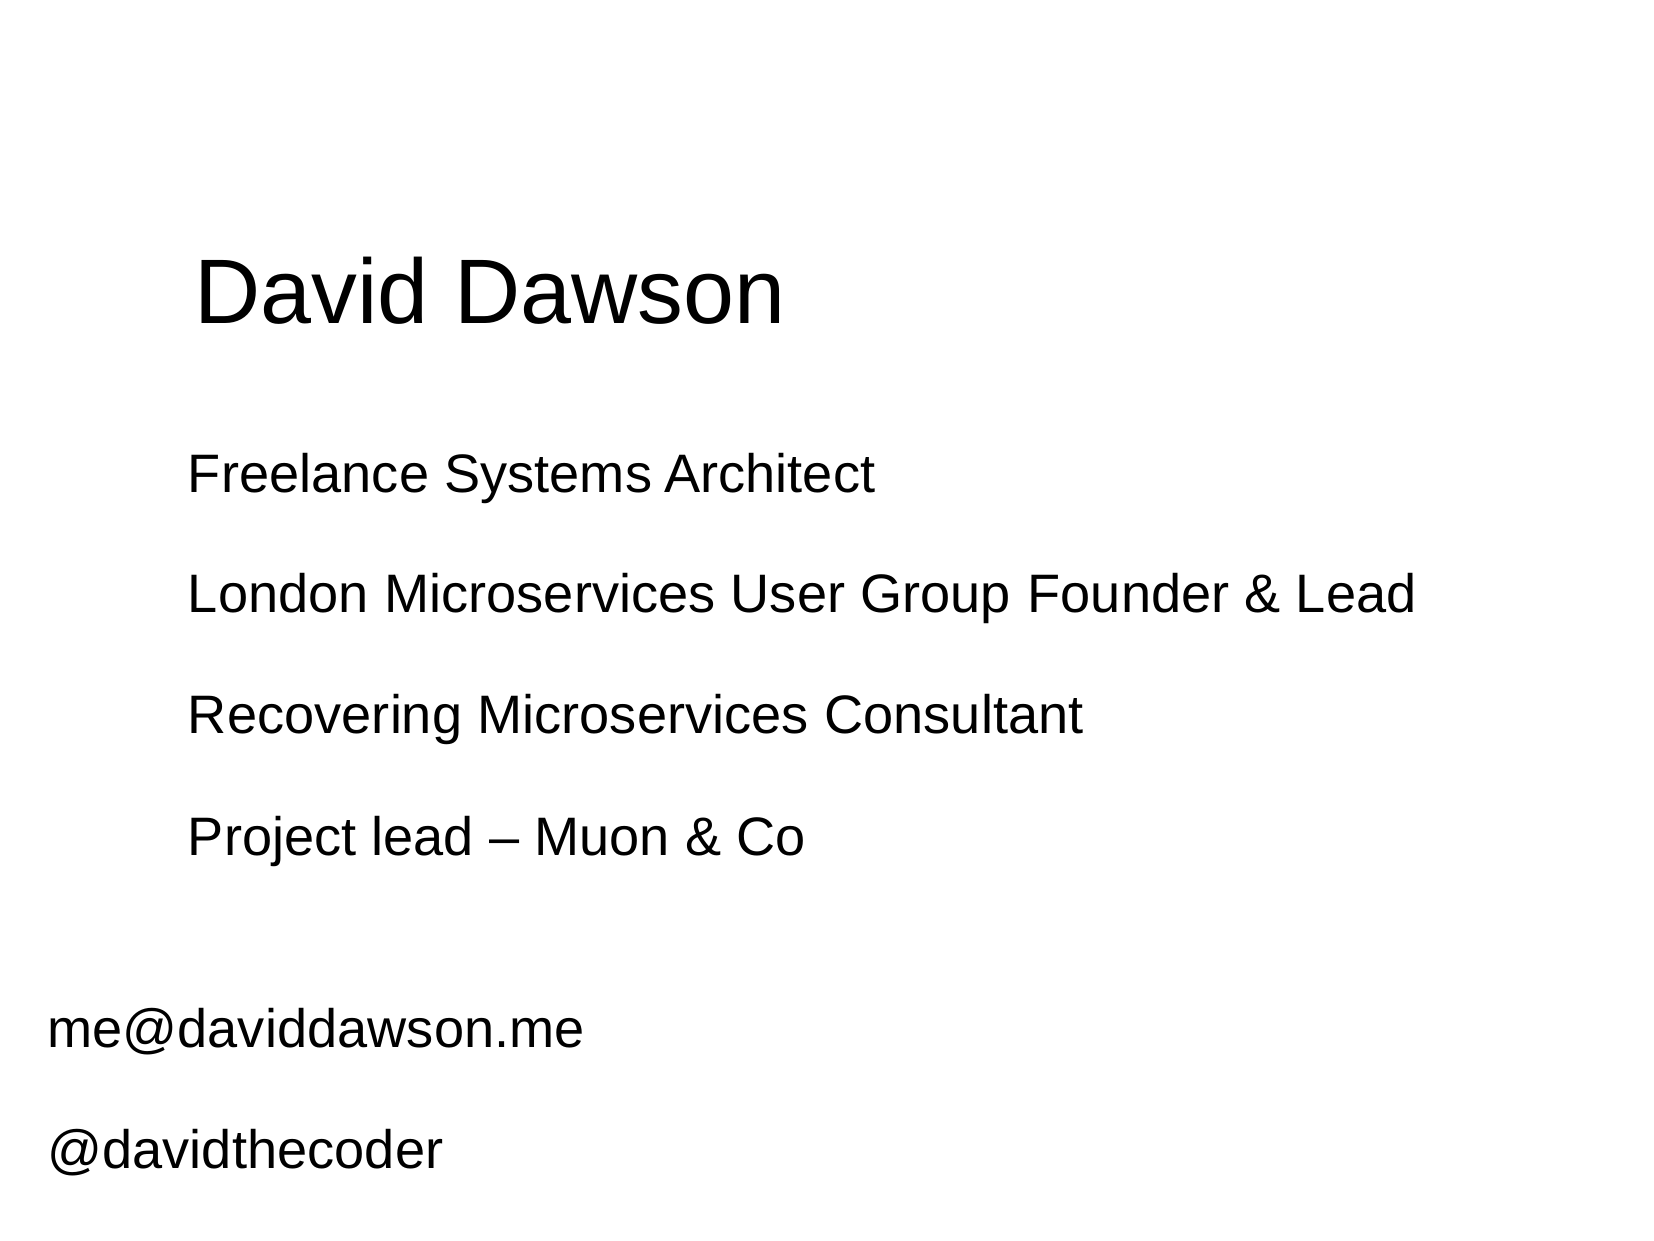

# David Dawson
Freelance Systems Architect
London Microservices User Group Founder & Lead
Recovering Microservices Consultant
Project lead – Muon & Co
me@daviddawson.me
@davidthecoder